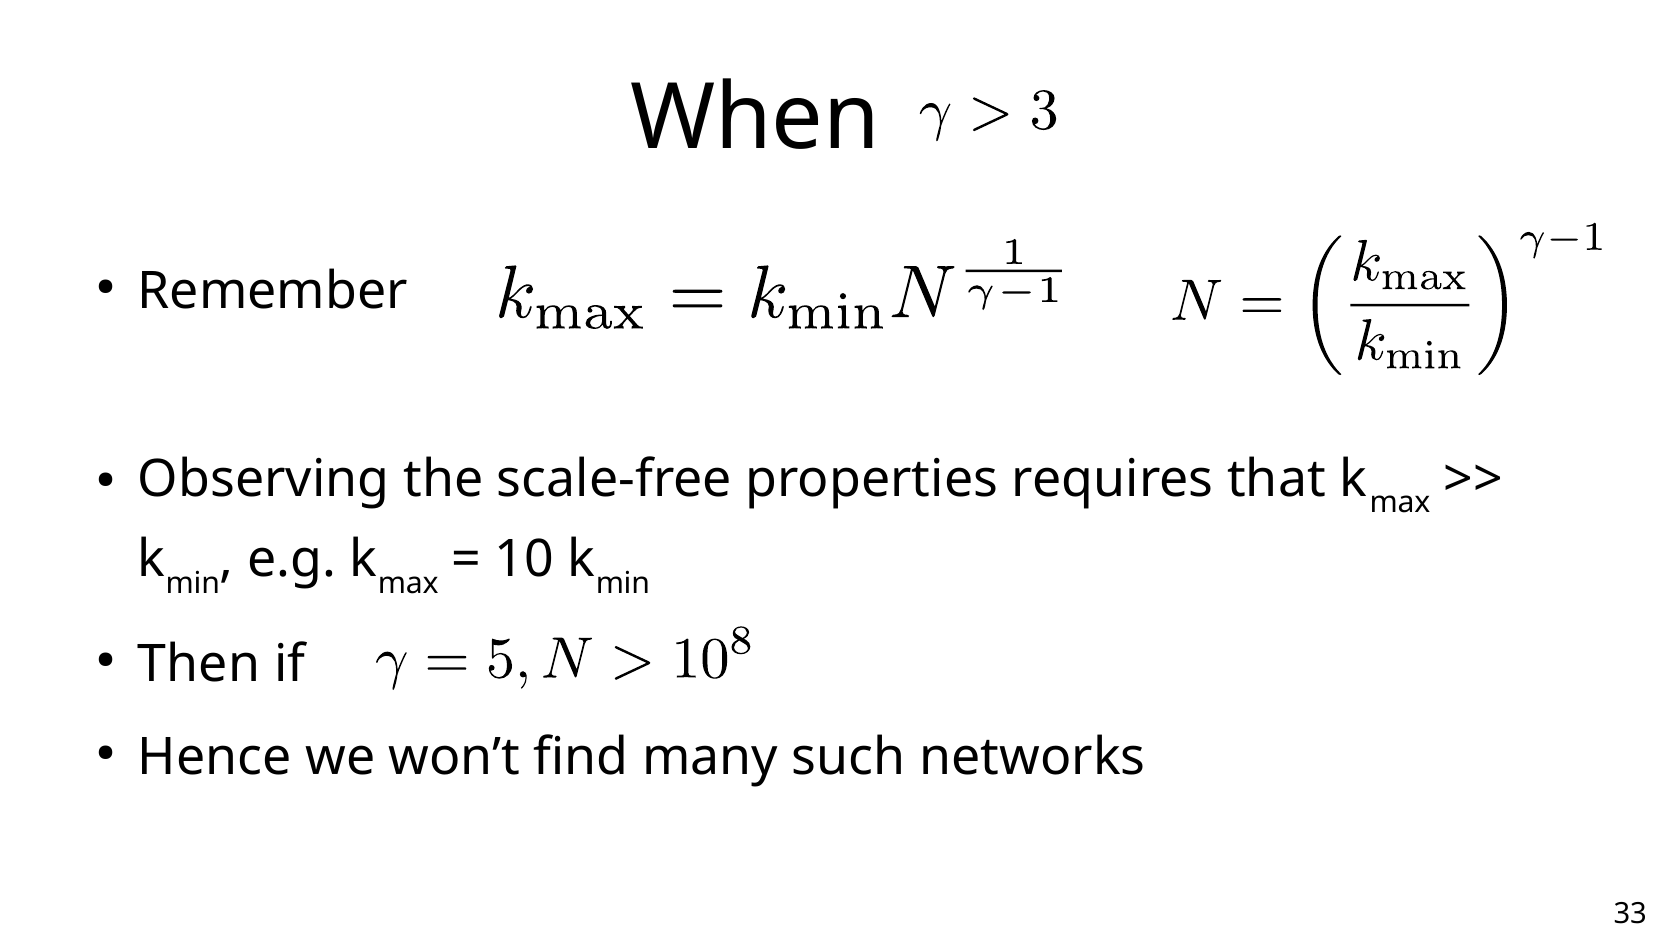

# When
Remember
Observing the scale-free properties requires that kmax >> kmin, e.g. kmax = 10 kmin
Then if
Hence we won’t find many such networks
33